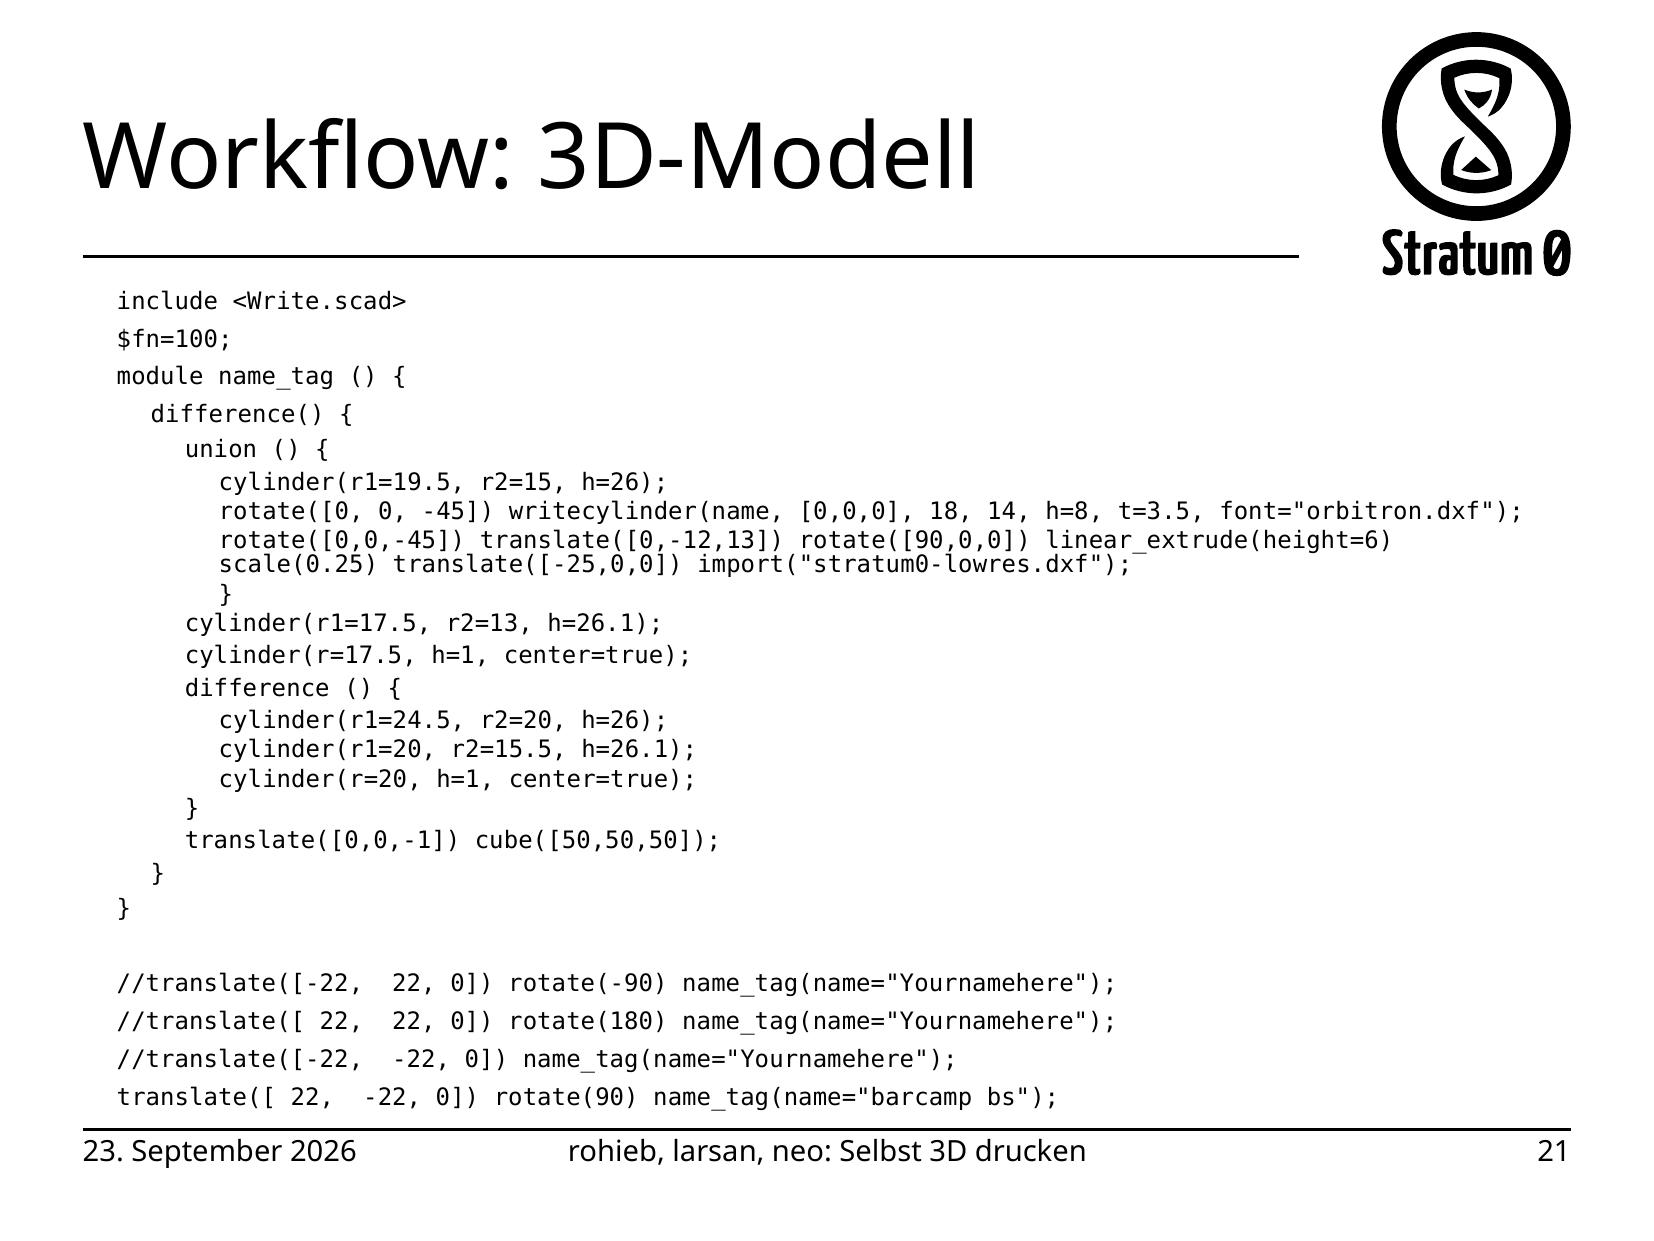

# Workflow: 3D-Modell
include <Write.scad>
$fn=100;
module name_tag () {
difference() {
union () {
cylinder(r1=19.5, r2=15, h=26);
rotate([0, 0, -45]) writecylinder(name, [0,0,0], 18, 14, h=8, t=3.5, font="orbitron.dxf");
rotate([0,0,-45]) translate([0,-12,13]) rotate([90,0,0]) linear_extrude(height=6) scale(0.25) translate([-25,0,0]) import("stratum0-lowres.dxf");
}
cylinder(r1=17.5, r2=13, h=26.1);
cylinder(r=17.5, h=1, center=true);
difference () {
cylinder(r1=24.5, r2=20, h=26);
cylinder(r1=20, r2=15.5, h=26.1);
cylinder(r=20, h=1, center=true);
}
translate([0,0,-1]) cube([50,50,50]);
}
}
//translate([-22, 22, 0]) rotate(-90) name_tag(name="Yournamehere");
//translate([ 22, 22, 0]) rotate(180) name_tag(name="Yournamehere");
//translate([-22, -22, 0]) name_tag(name="Yournamehere");
translate([ 22, -22, 0]) rotate(90) name_tag(name="barcamp bs");
rohieb, larsan, neo: Selbst 3D drucken
21